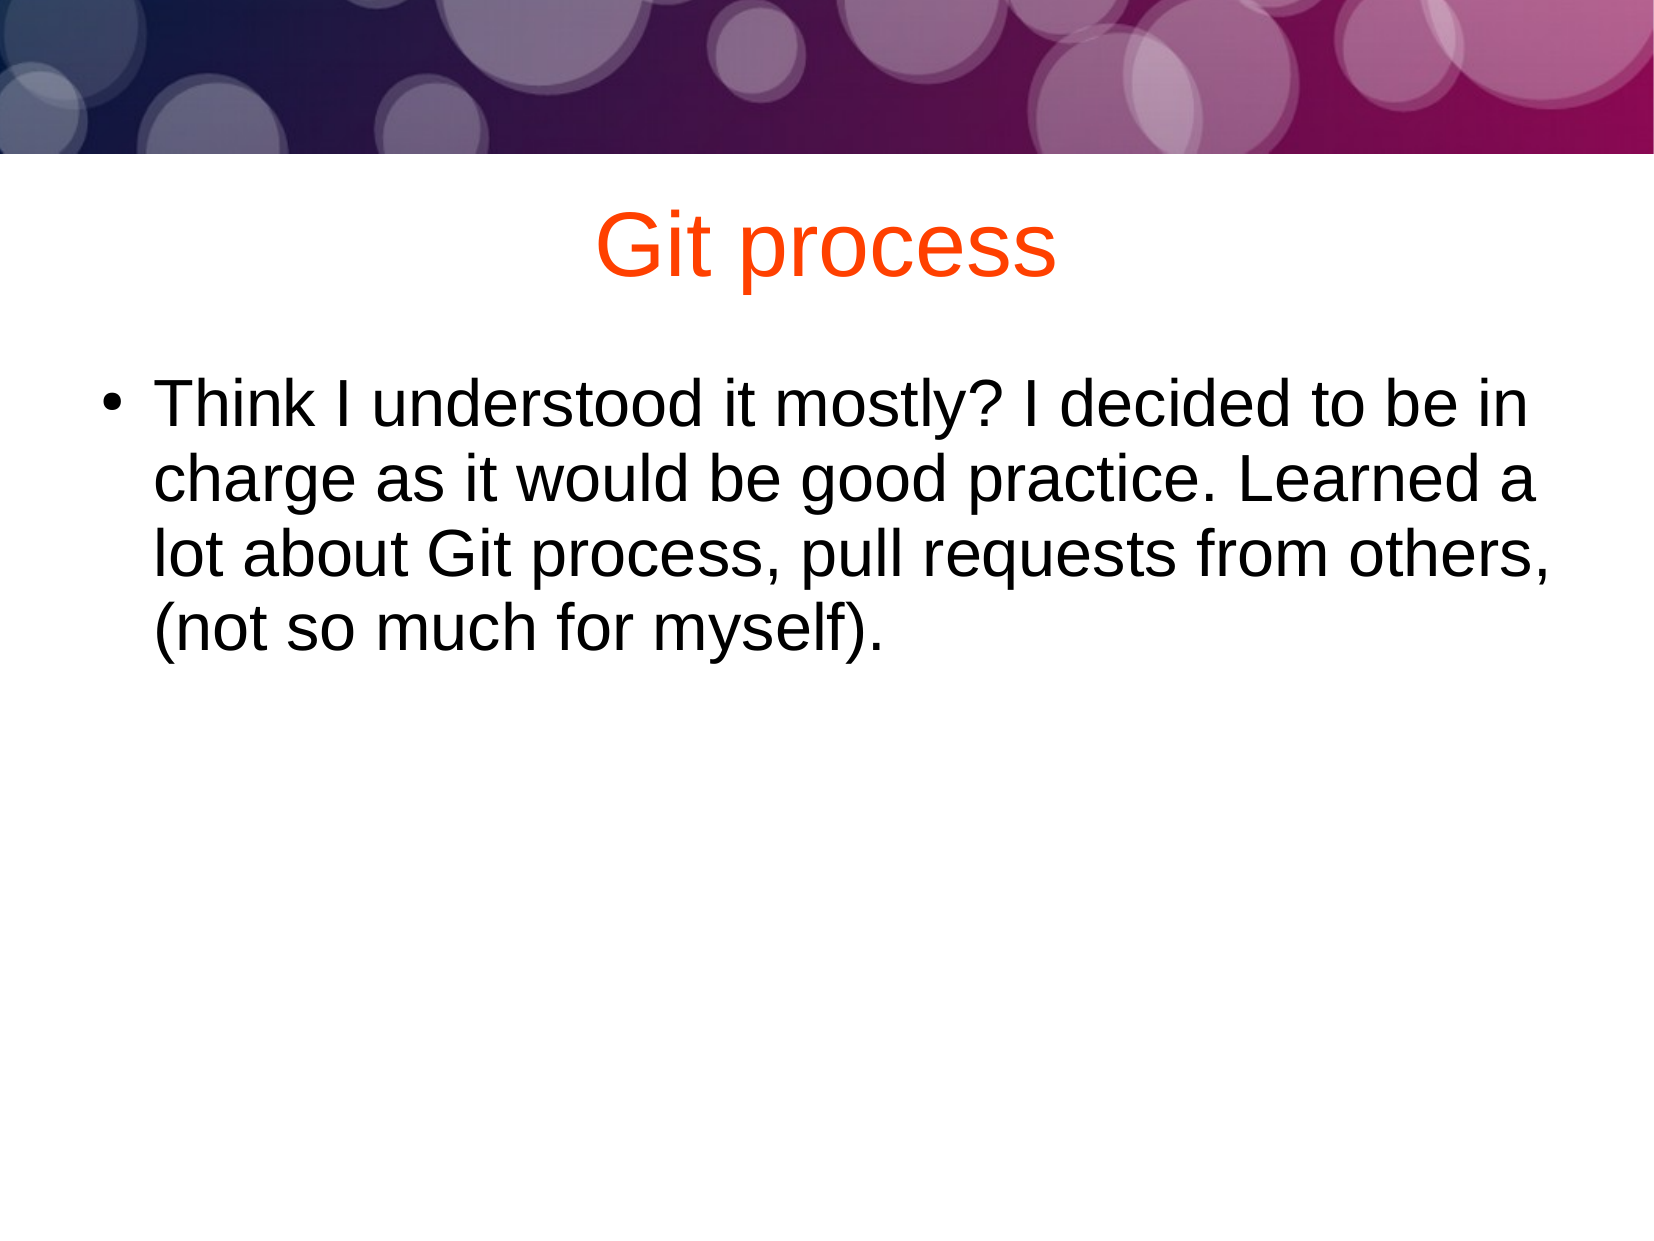

# Git process
Think I understood it mostly? I decided to be in charge as it would be good practice. Learned a lot about Git process, pull requests from others, (not so much for myself).